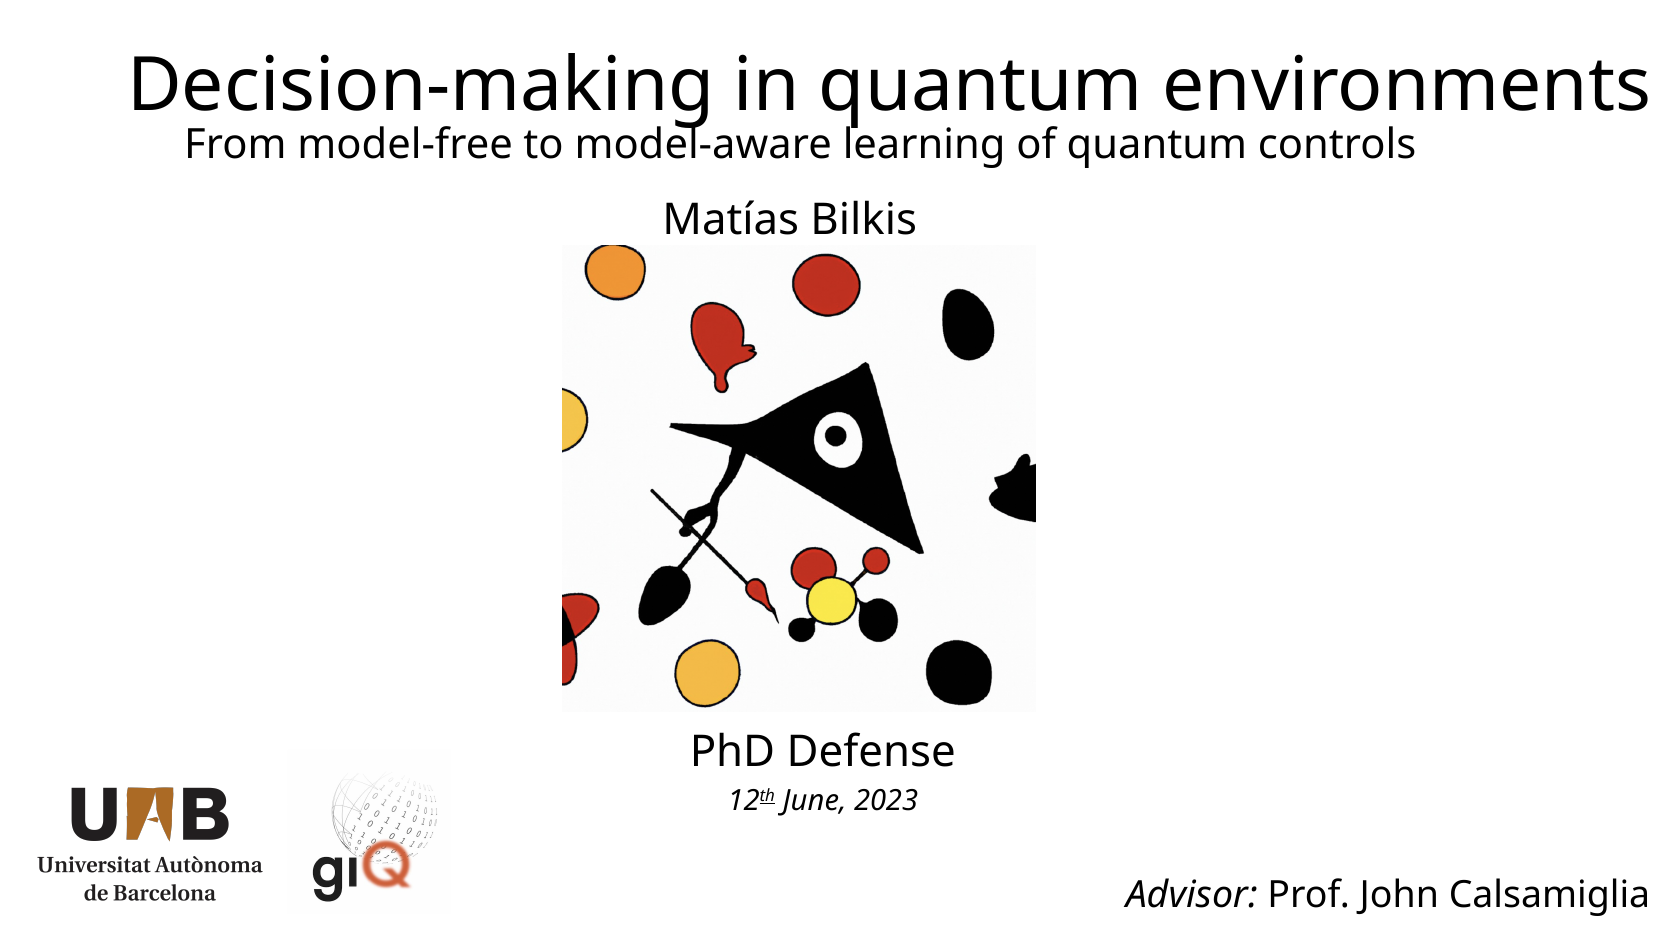

Decision-making in quantum environments
# From model-free to model-aware learning of quantum controls
Matías Bilkis
PhD Defense
12th June, 2023
Advisor: Prof. John Calsamiglia